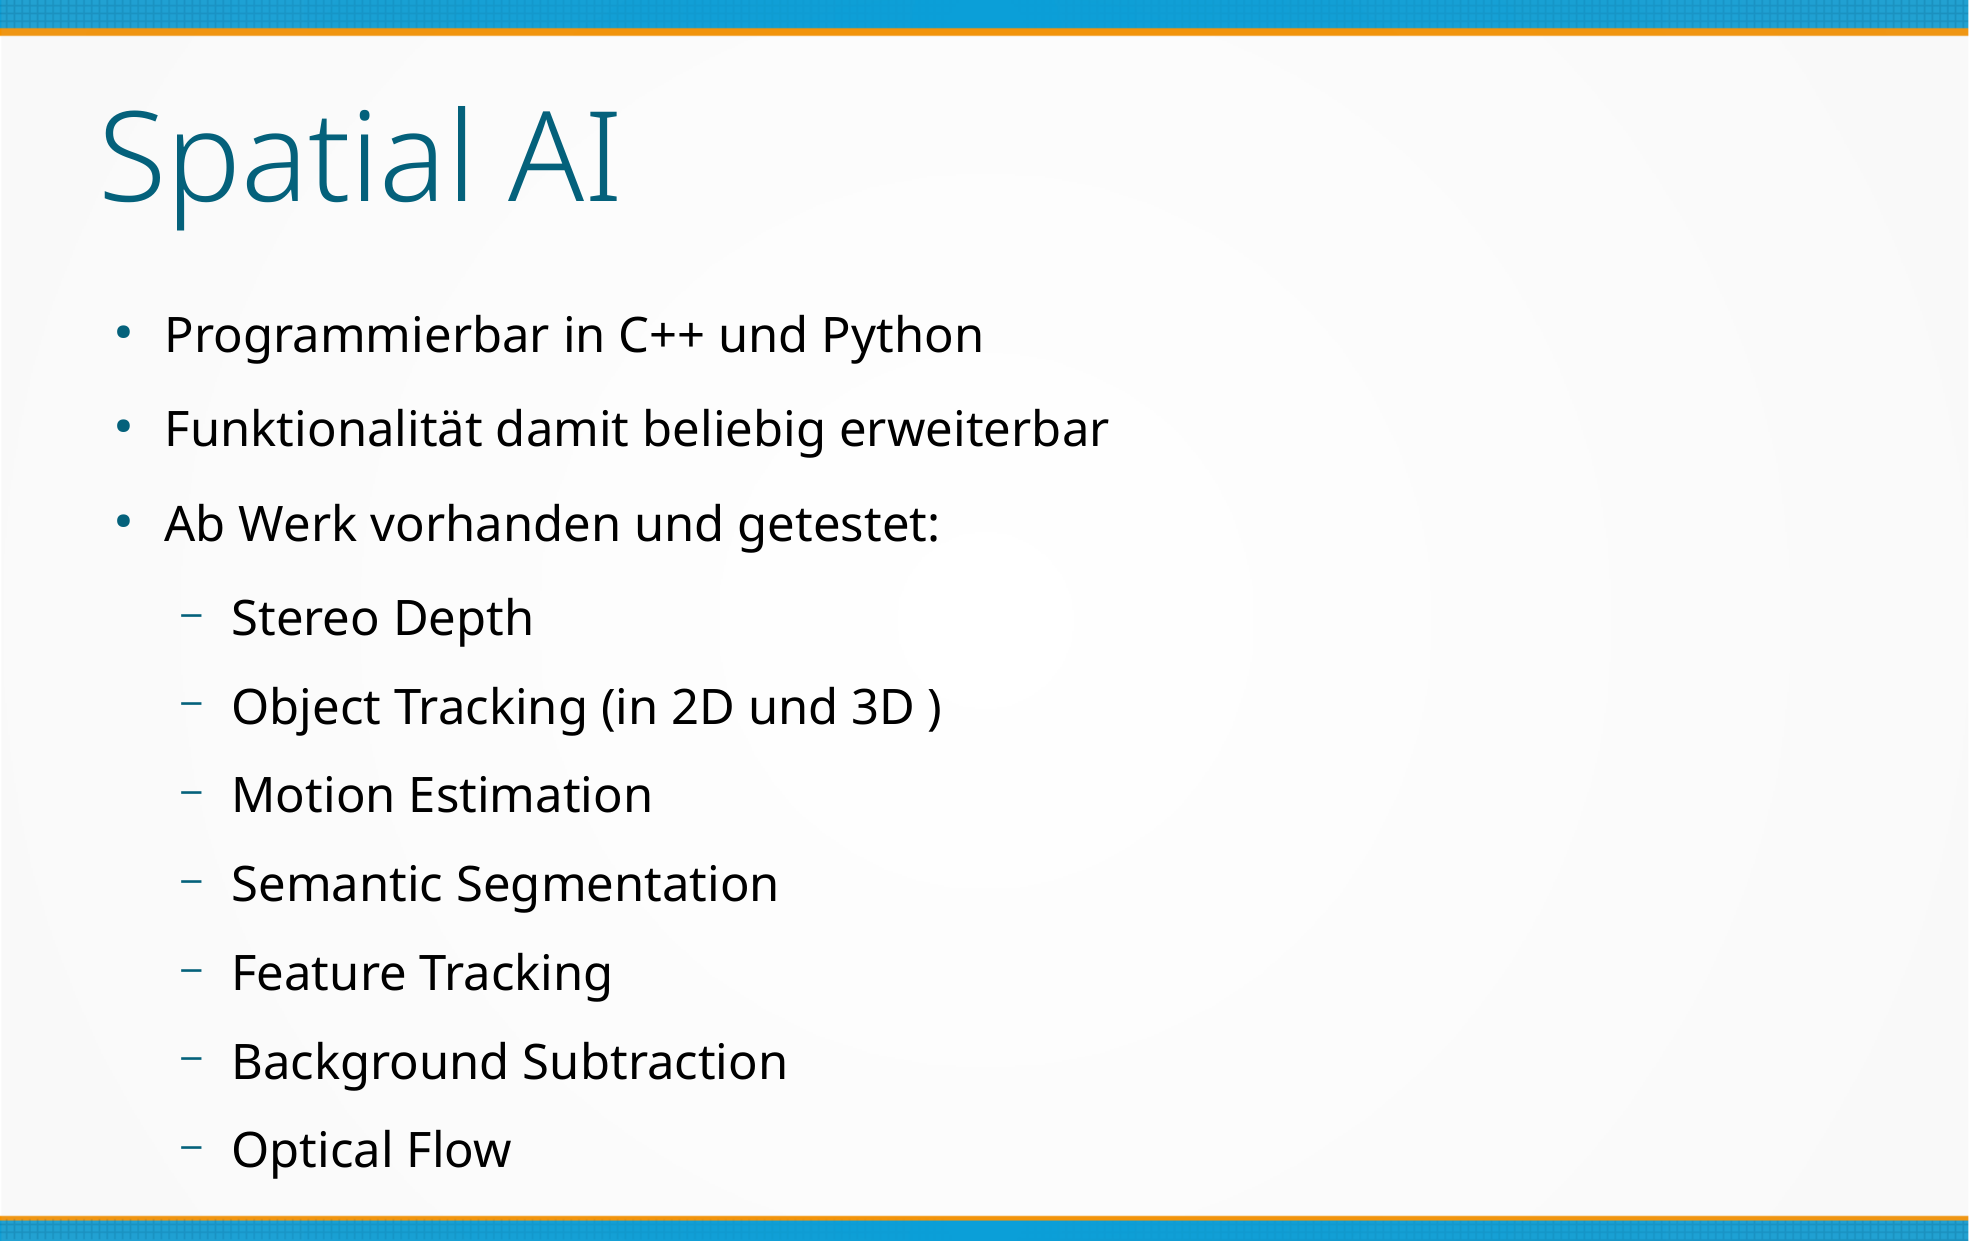

# Spatial AI
Programmierbar in C++ und Python
Funktionalität damit beliebig erweiterbar
Ab Werk vorhanden und getestet:
Stereo Depth
Object Tracking (in 2D und 3D )
Motion Estimation
Semantic Segmentation
Feature Tracking
Background Subtraction
Optical Flow